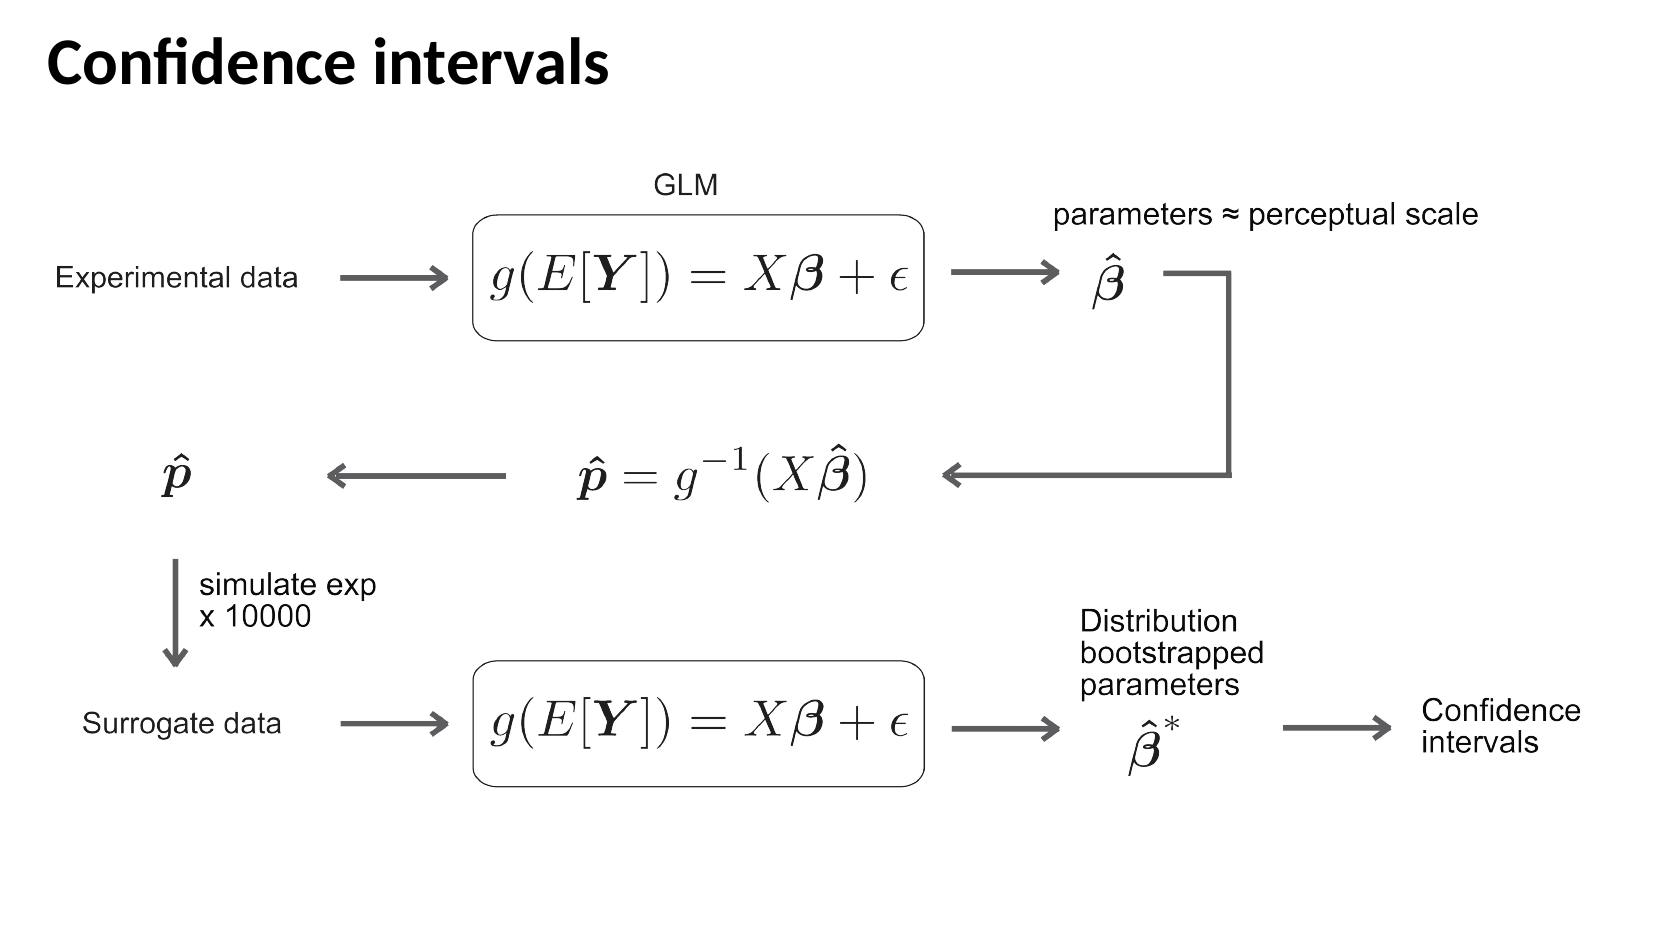

# Confidence intervals
Logic
After getting a perceptual scale, we use the GLM to calculate the probabilities for each triad comparison
These probabilities are then used to generate surrogate (simulated) data, which is then feed again into the GLM to get bootstrapped parameters.
From the distribution of the bootstrapped parameters we obtain confidence intervals